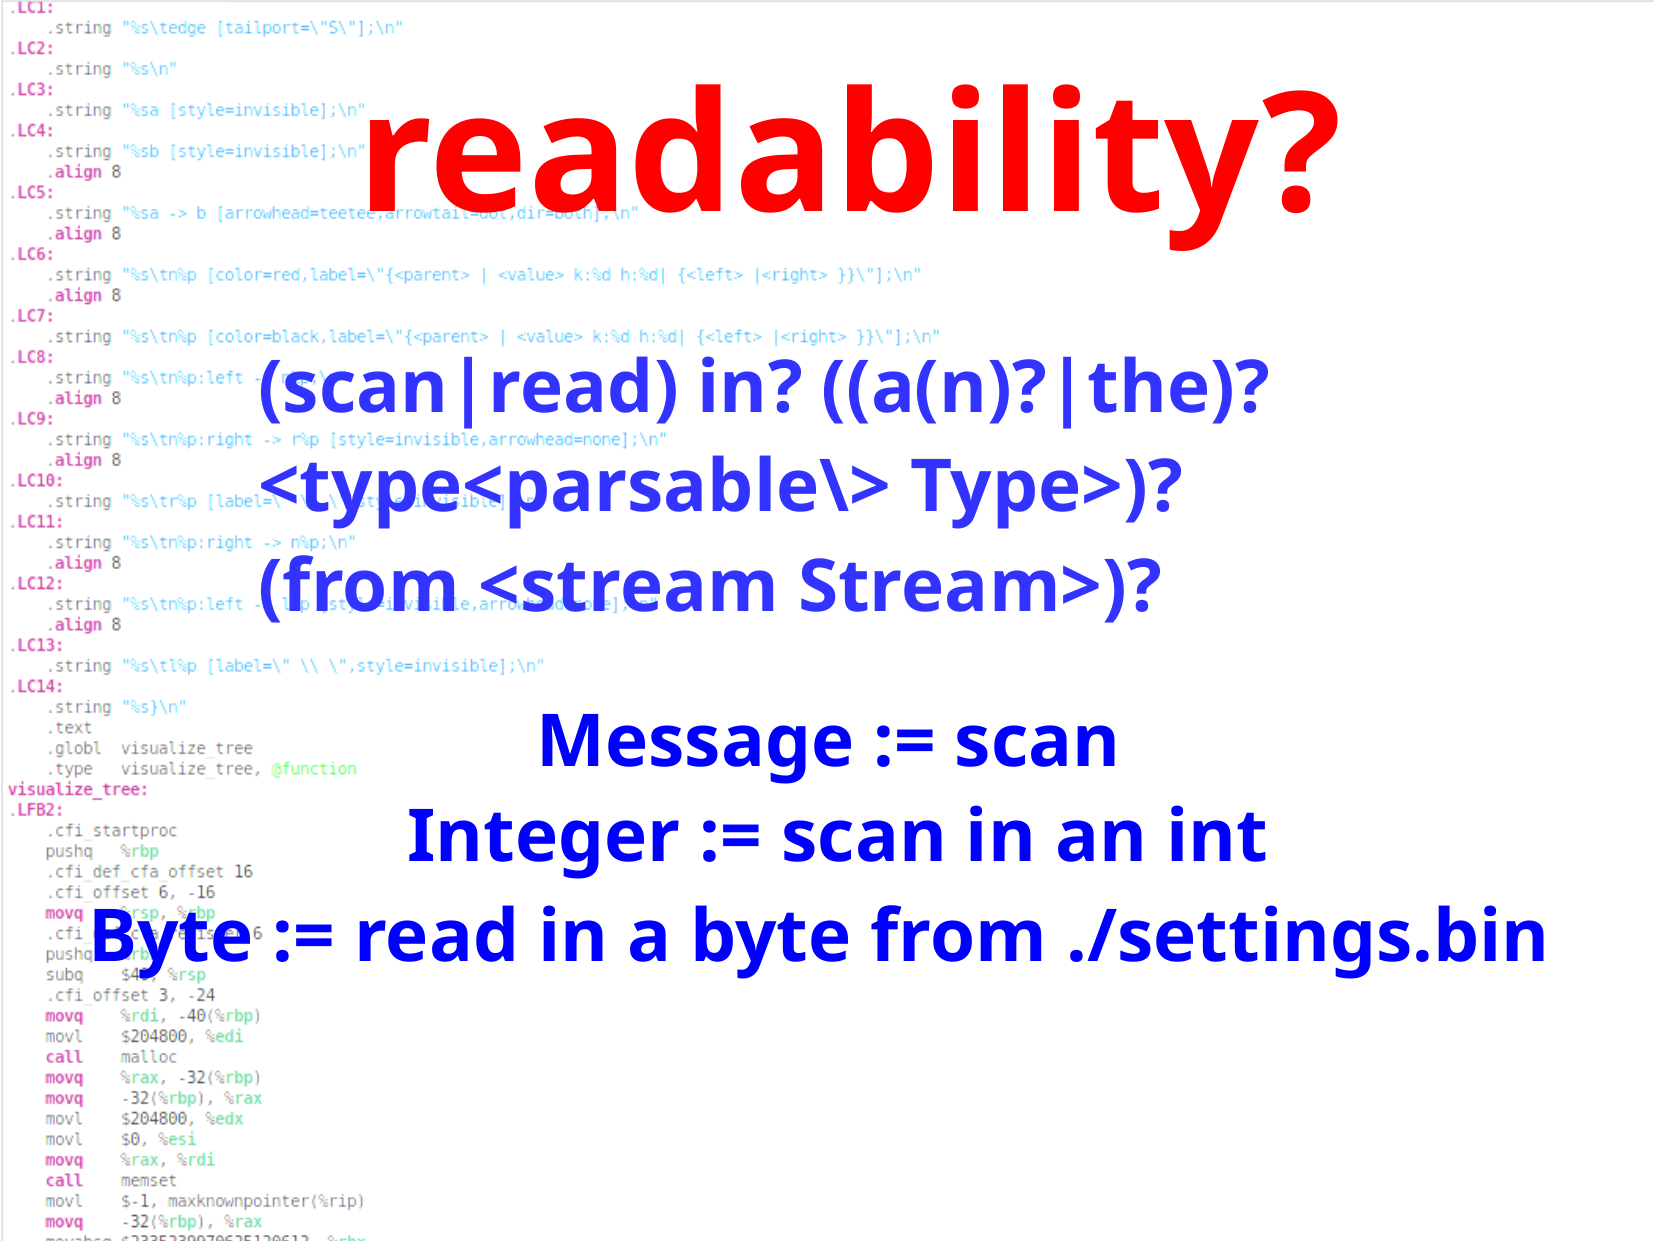

readability?
(scan|read) in? ((a(n)?|the)? <type<parsable\> Type>)? (from <stream Stream>)?
Message := scan
Integer := scan in an int
Byte := read in a byte from ./settings.bin